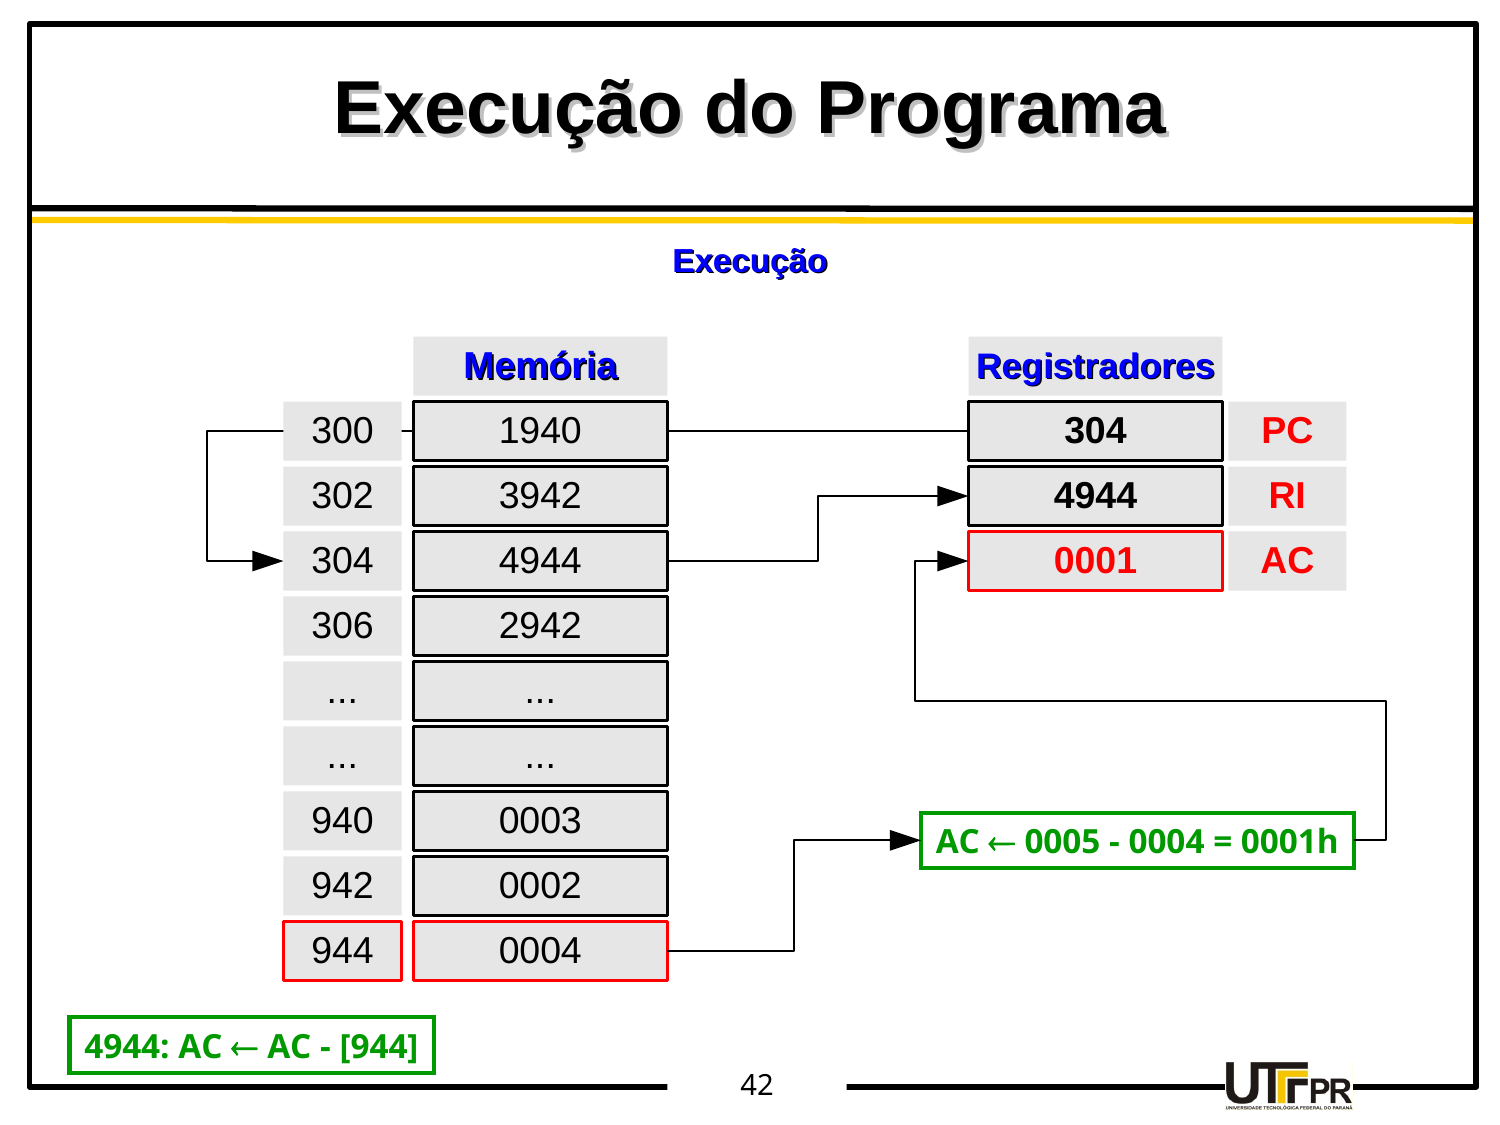

# Execução do Programa
Execução
Memória
Registradores
300
1940
304
PC
302
3942
4944
RI
304
4944
0001
AC
306
2942
...
...
...
...
940
0003
AC  0005 - 0004 = 0001h
942
0002
944
0004
4944: AC  AC - [944]